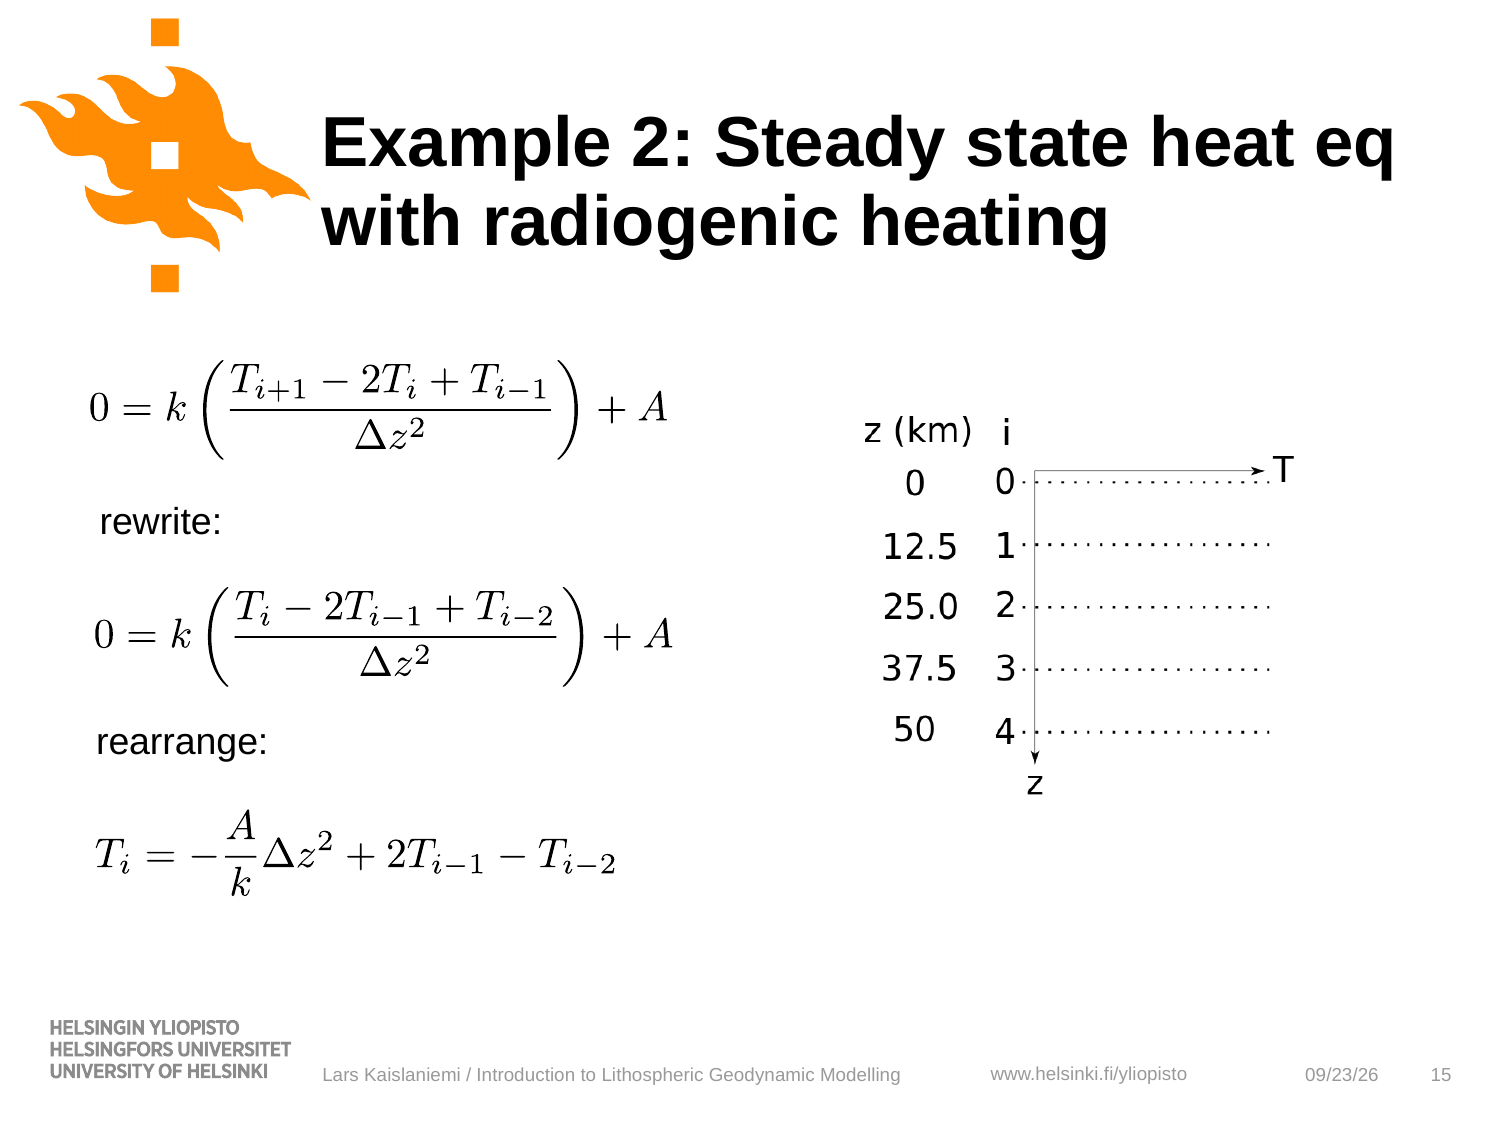

# Example 2: Steady state heat eq with radiogenic heating
rewrite:
rearrange:
Lars Kaislaniemi / Introduction to Lithospheric Geodynamic Modelling
15